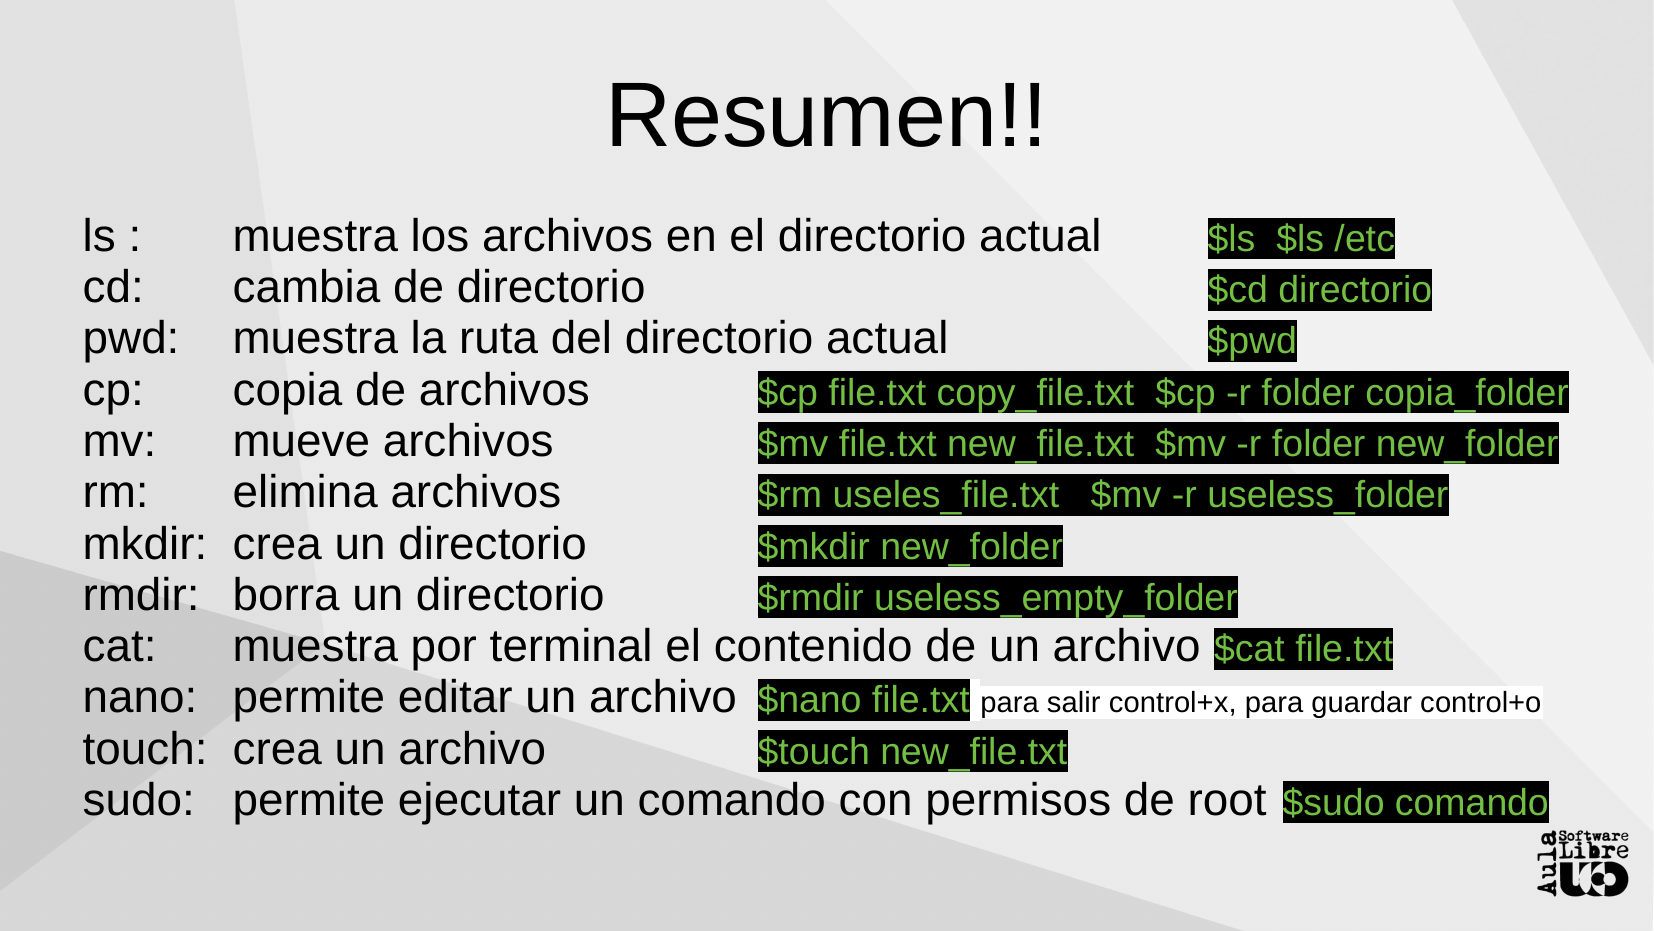

# Resumen!!
ls : 		muestra los archivos en el directorio actual 		$ls $ls /etc
cd: 		cambia de directorio 								$cd directorio
pwd: 	muestra la ruta del directorio actual 				$pwd
cp: 		copia de archivos			$cp file.txt copy_file.txt $cp -r folder copia_folder
mv: 	mueve archivos			$mv file.txt new_file.txt $mv -r folder new_folder
rm: 	elimina archivos			$rm useles_file.txt $mv -r useless_folder
mkdir: 	crea un directorio			$mkdir new_folder
rmdir: 	borra un directorio			$rmdir useless_empty_folder
cat: 	muestra por terminal el contenido de un archivo $cat file.txt
nano:	permite editar un archivo	$nano file.txt para salir control+x, para guardar control+o
touch: 	crea un archivo 			$touch new_file.txt
sudo: 	permite ejecutar un comando con permisos de root	$sudo comando